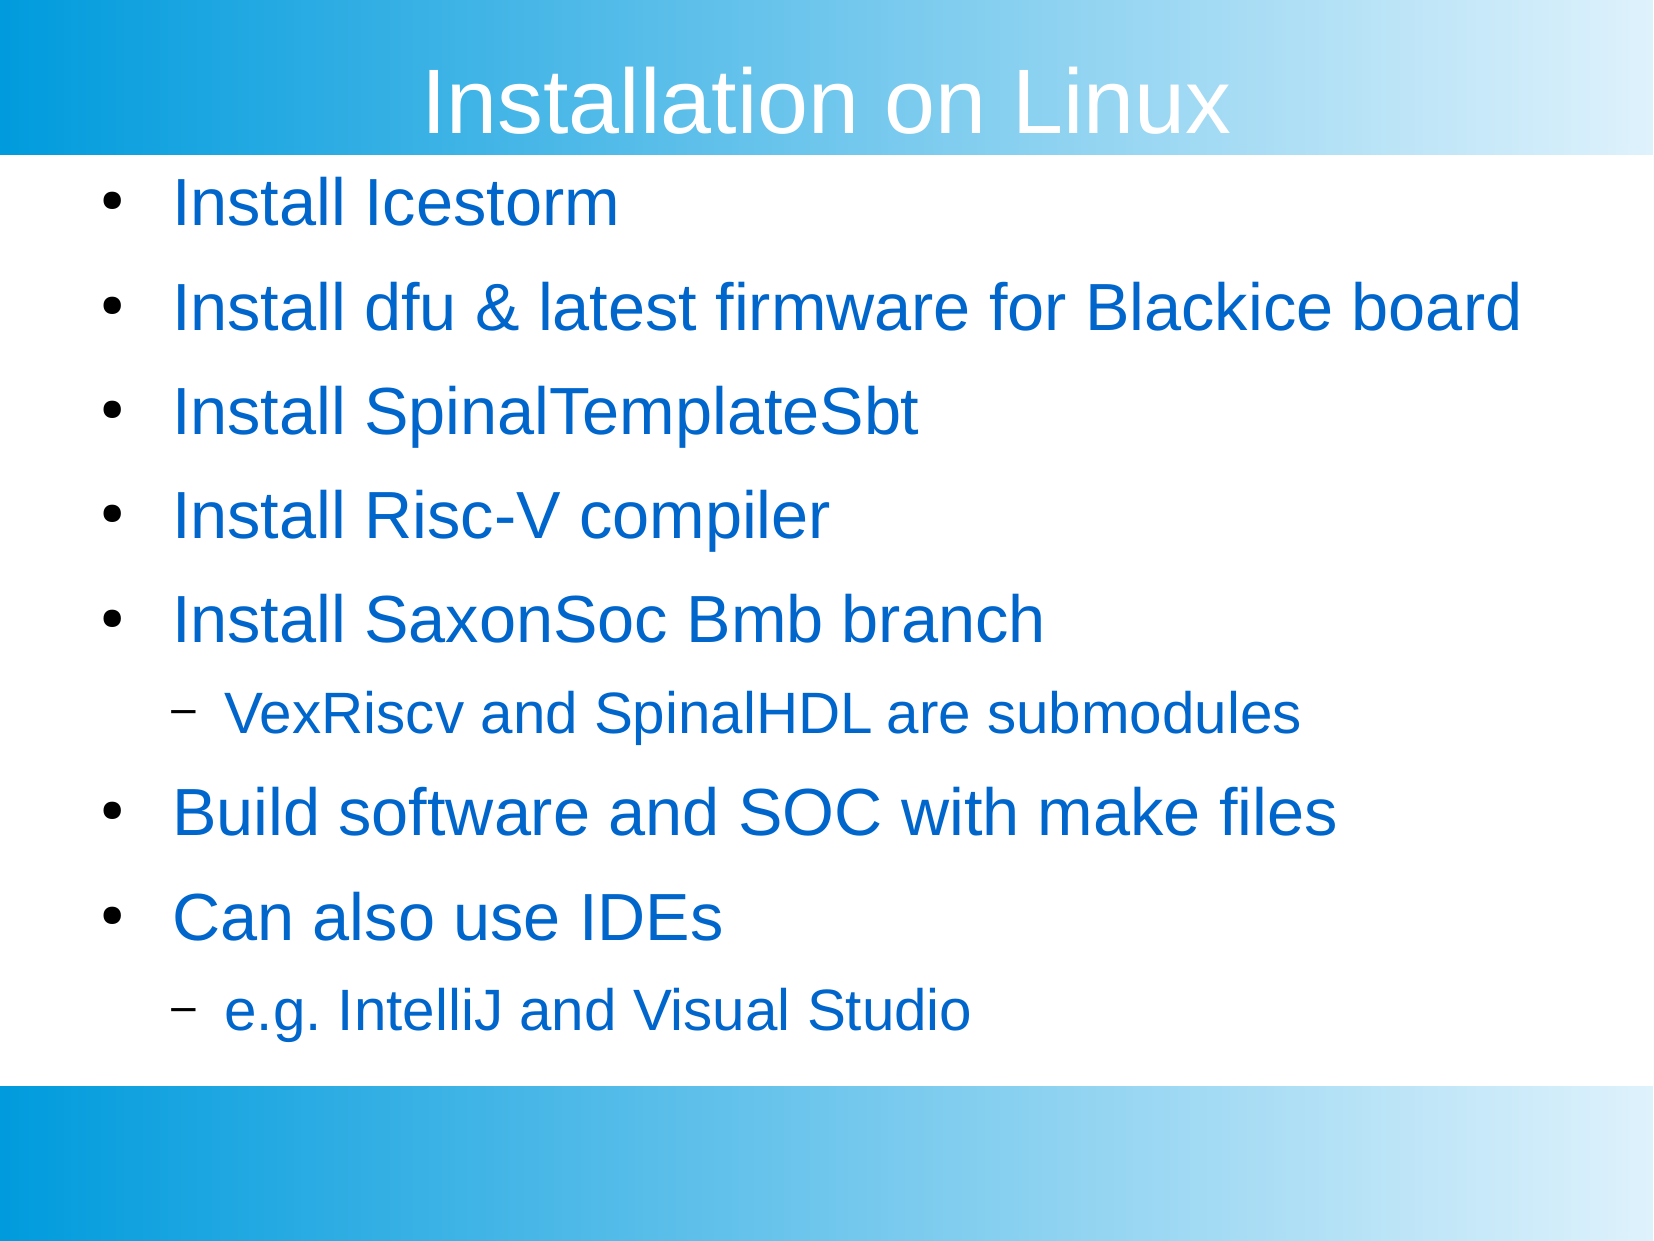

# Installation on Linux
 Install Icestorm
 Install dfu & latest firmware for Blackice board
 Install SpinalTemplateSbt
 Install Risc-V compiler
 Install SaxonSoc Bmb branch
VexRiscv and SpinalHDL are submodules
 Build software and SOC with make files
 Can also use IDEs
e.g. IntelliJ and Visual Studio